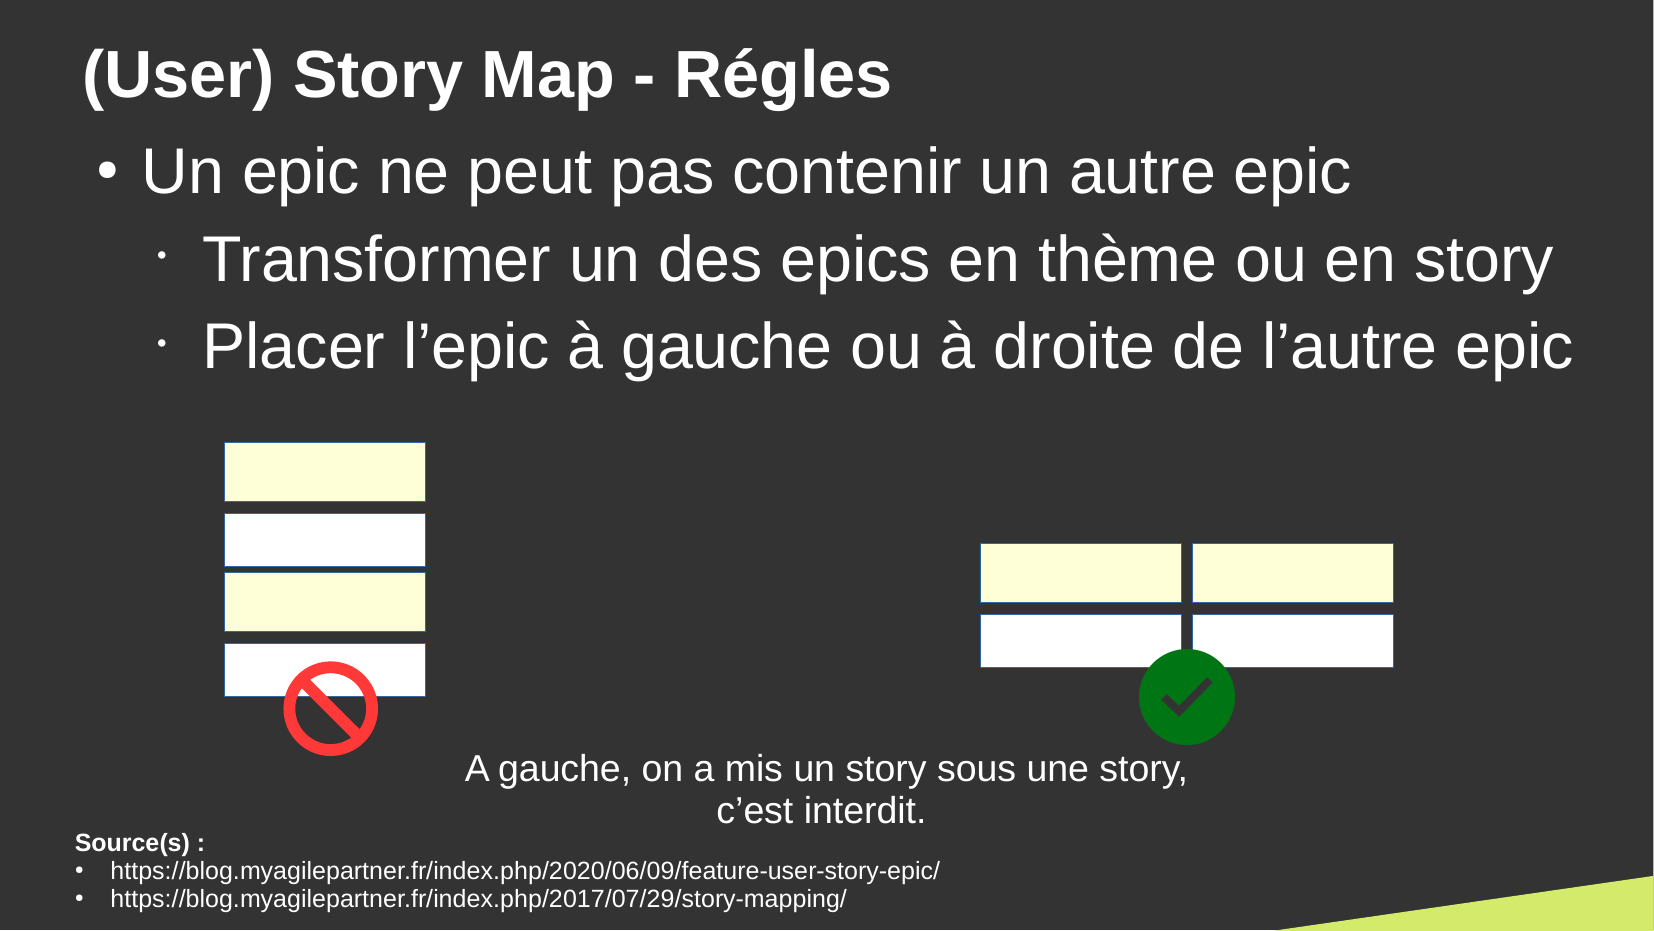

# (User) Story Map - Régles
Un epic ne peut pas contenir un autre epic
Transformer un des epics en thème ou en story
Placer l’epic à gauche ou à droite de l’autre epic
A gauche, on a mis un story sous une story, c’est interdit.
Source(s) :
https://blog.myagilepartner.fr/index.php/2020/06/09/feature-user-story-epic/
https://blog.myagilepartner.fr/index.php/2017/07/29/story-mapping/